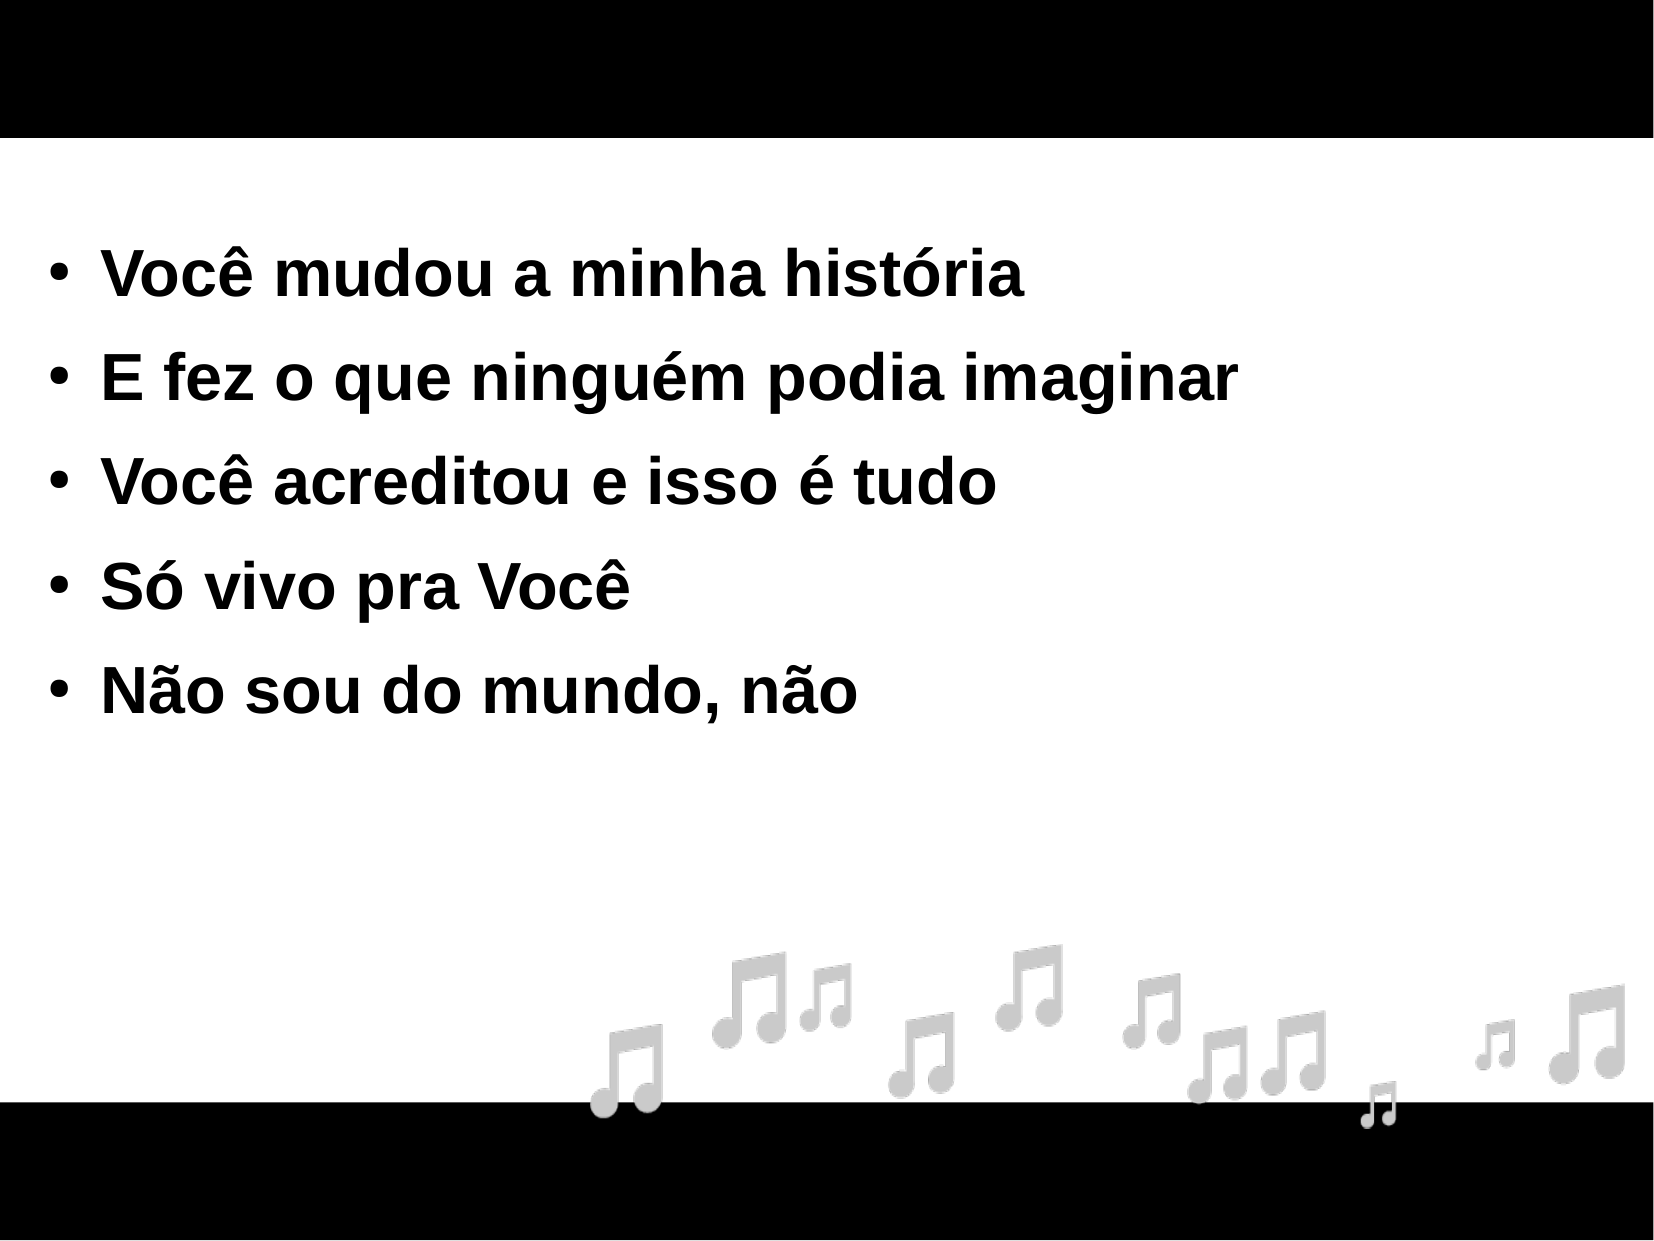

# Você mudou a minha história
E fez o que ninguém podia imaginar
Você acreditou e isso é tudo
Só vivo pra Você
Não sou do mundo, não